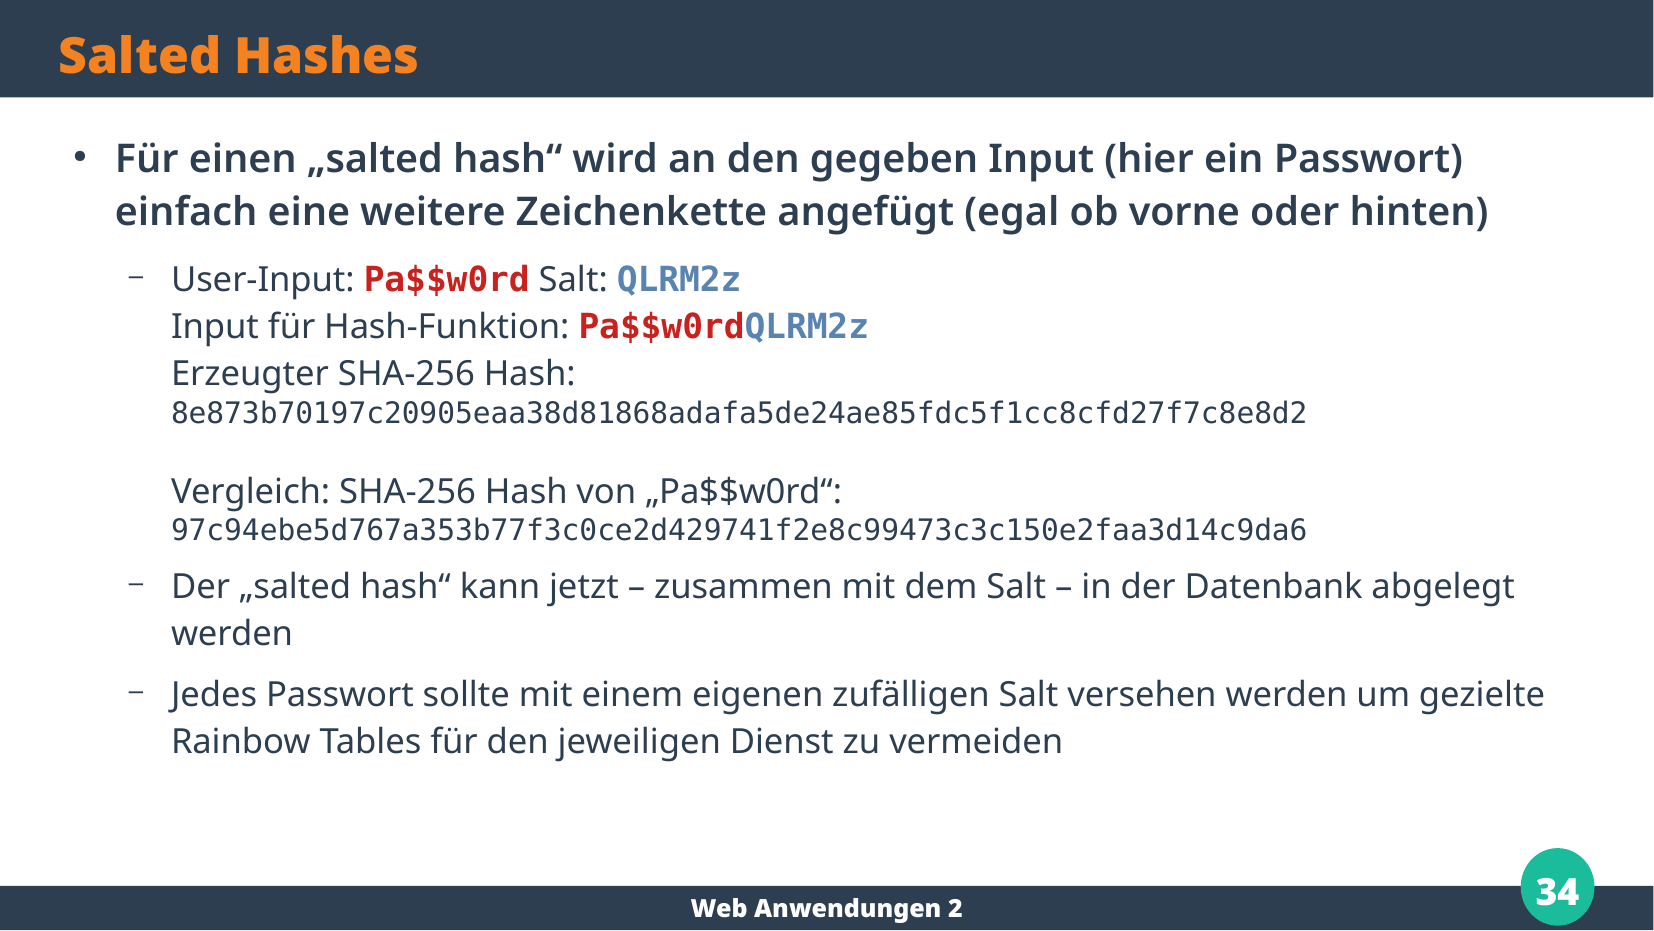

# Salted Hashes
Für einen „salted hash“ wird an den gegeben Input (hier ein Passwort) einfach eine weitere Zeichenkette angefügt (egal ob vorne oder hinten)
User-Input: Pa$$w0rd Salt: QLRM2z
Input für Hash-Funktion: Pa$$w0rdQLRM2z
Erzeugter SHA-256 Hash:
8e873b70197c20905eaa38d81868adafa5de24ae85fdc5f1cc8cfd27f7c8e8d2
Vergleich: SHA-256 Hash von „Pa$$w0rd“:
97c94ebe5d767a353b77f3c0ce2d429741f2e8c99473c3c150e2faa3d14c9da6
Der „salted hash“ kann jetzt – zusammen mit dem Salt – in der Datenbank abgelegt werden
Jedes Passwort sollte mit einem eigenen zufälligen Salt versehen werden um gezielte Rainbow Tables für den jeweiligen Dienst zu vermeiden
34